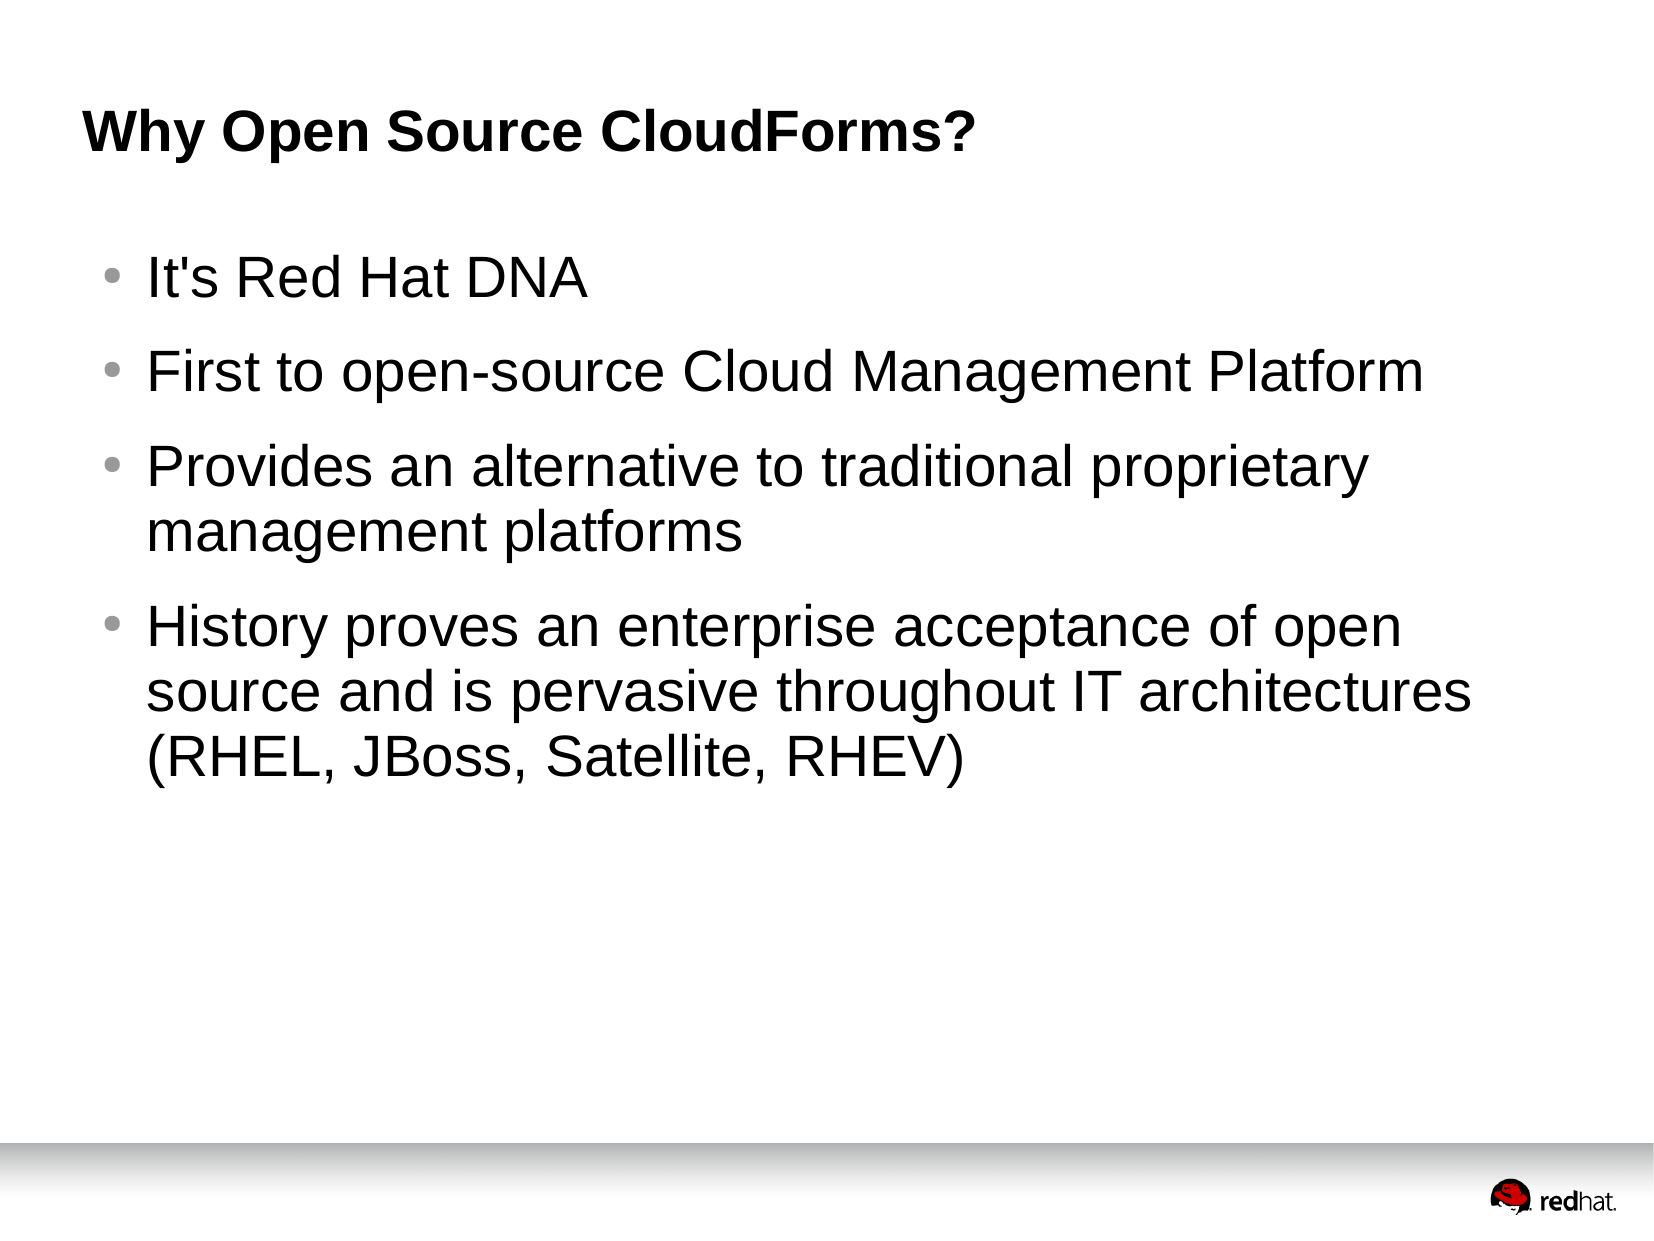

# Why Open Source CloudForms?
It's Red Hat DNA
First to open-source Cloud Management Platform
Provides an alternative to traditional proprietary management platforms
History proves an enterprise acceptance of open source and is pervasive throughout IT architectures (RHEL, JBoss, Satellite, RHEV)